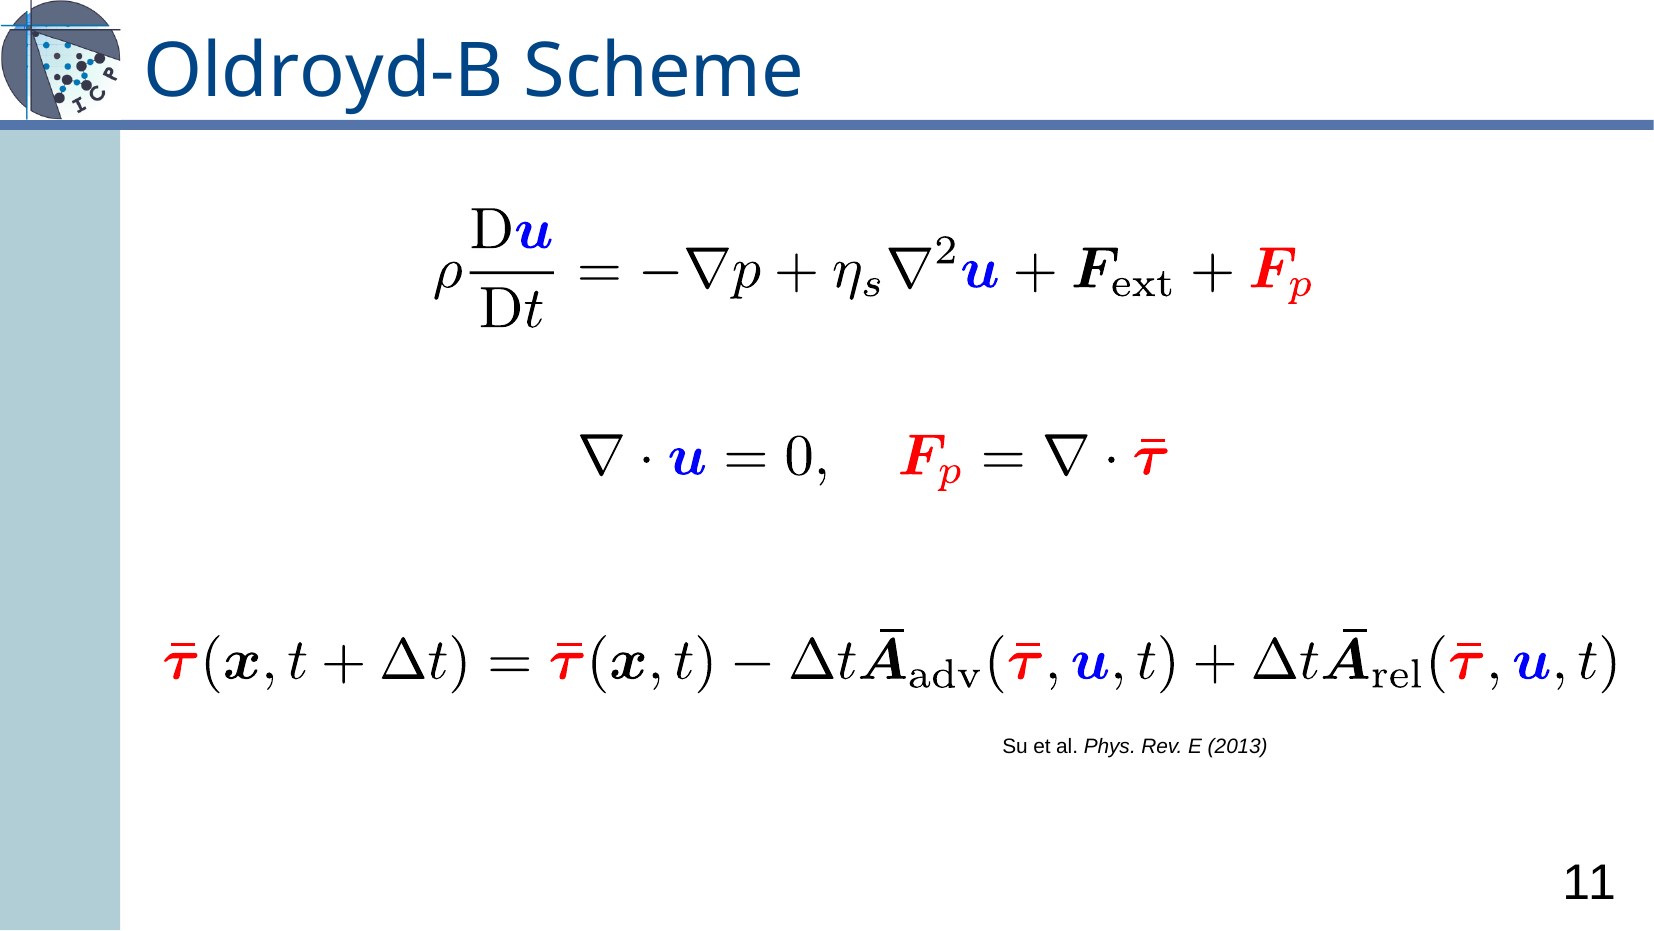

# Oldroyd-B Scheme
Su et al. Phys. Rev. E (2013)
11